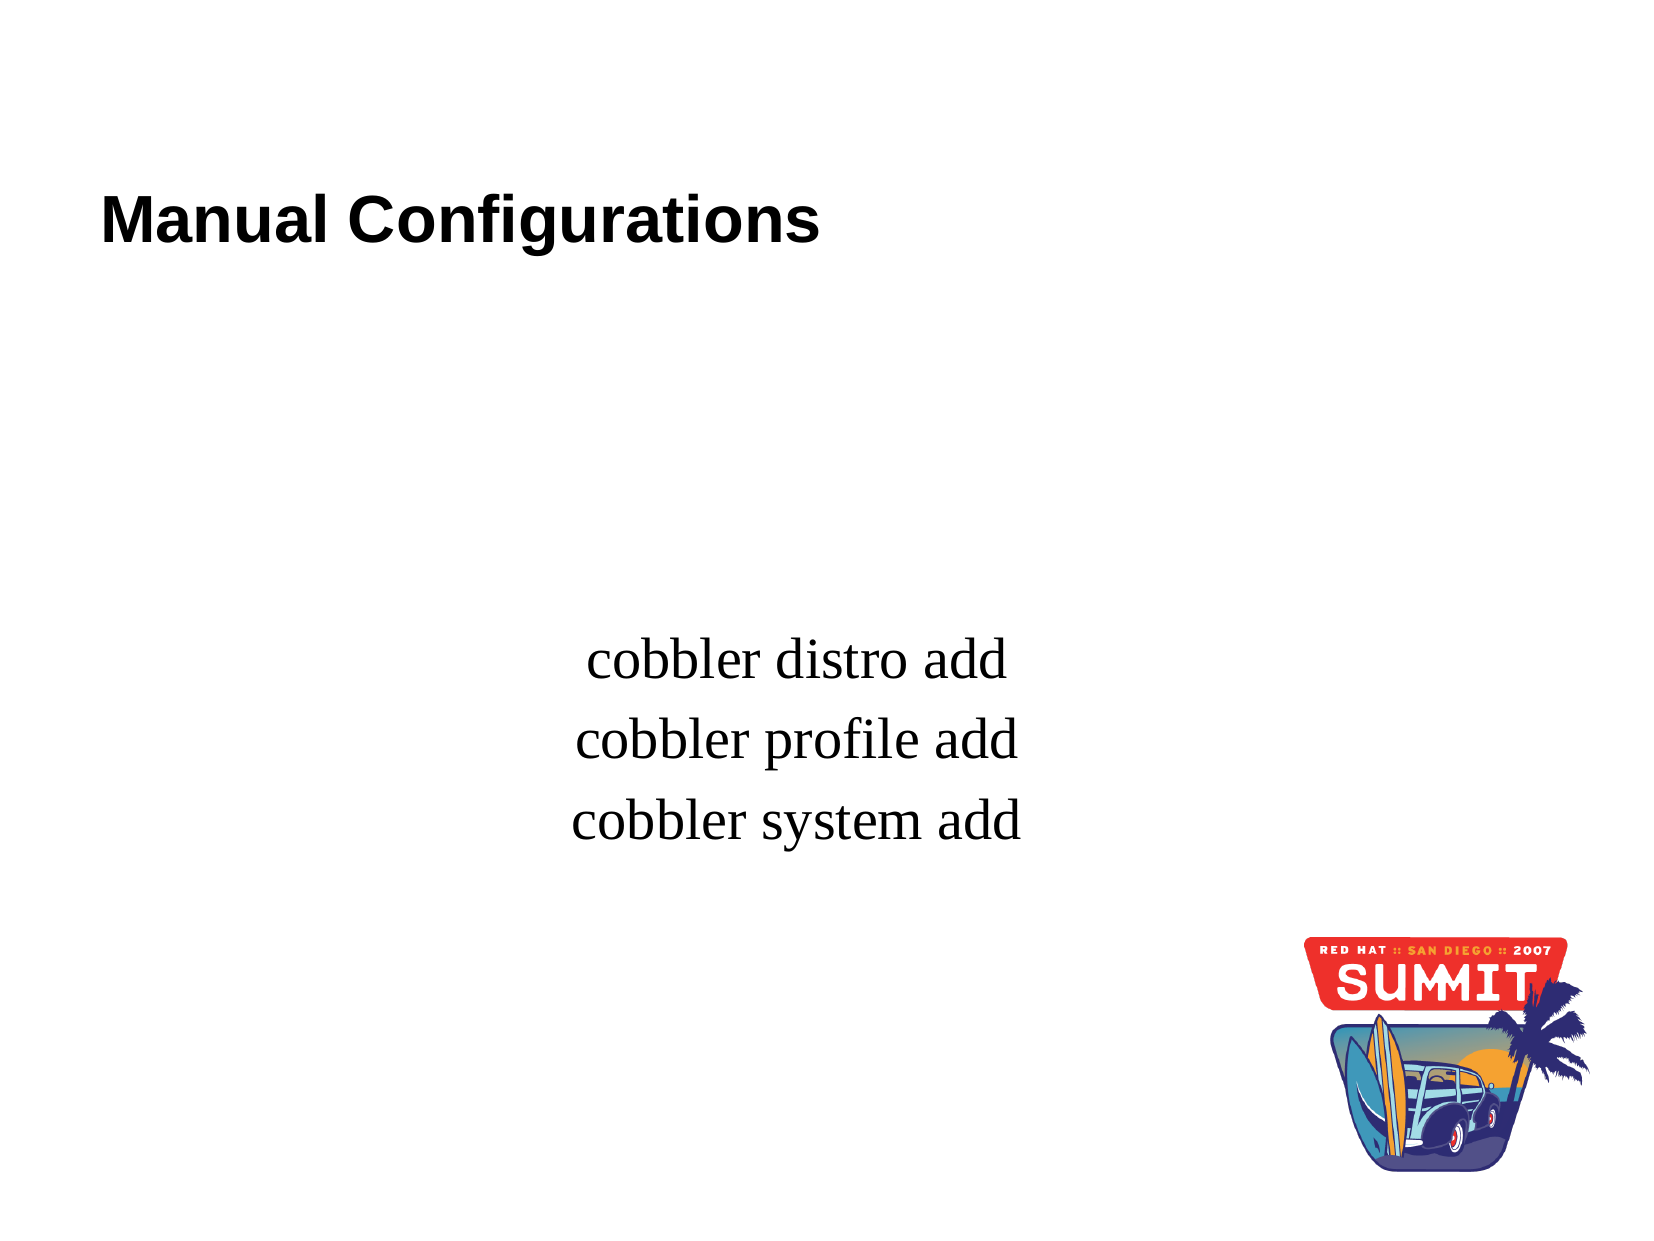

# Manual Configurations
cobbler distro add
cobbler profile add
cobbler system add